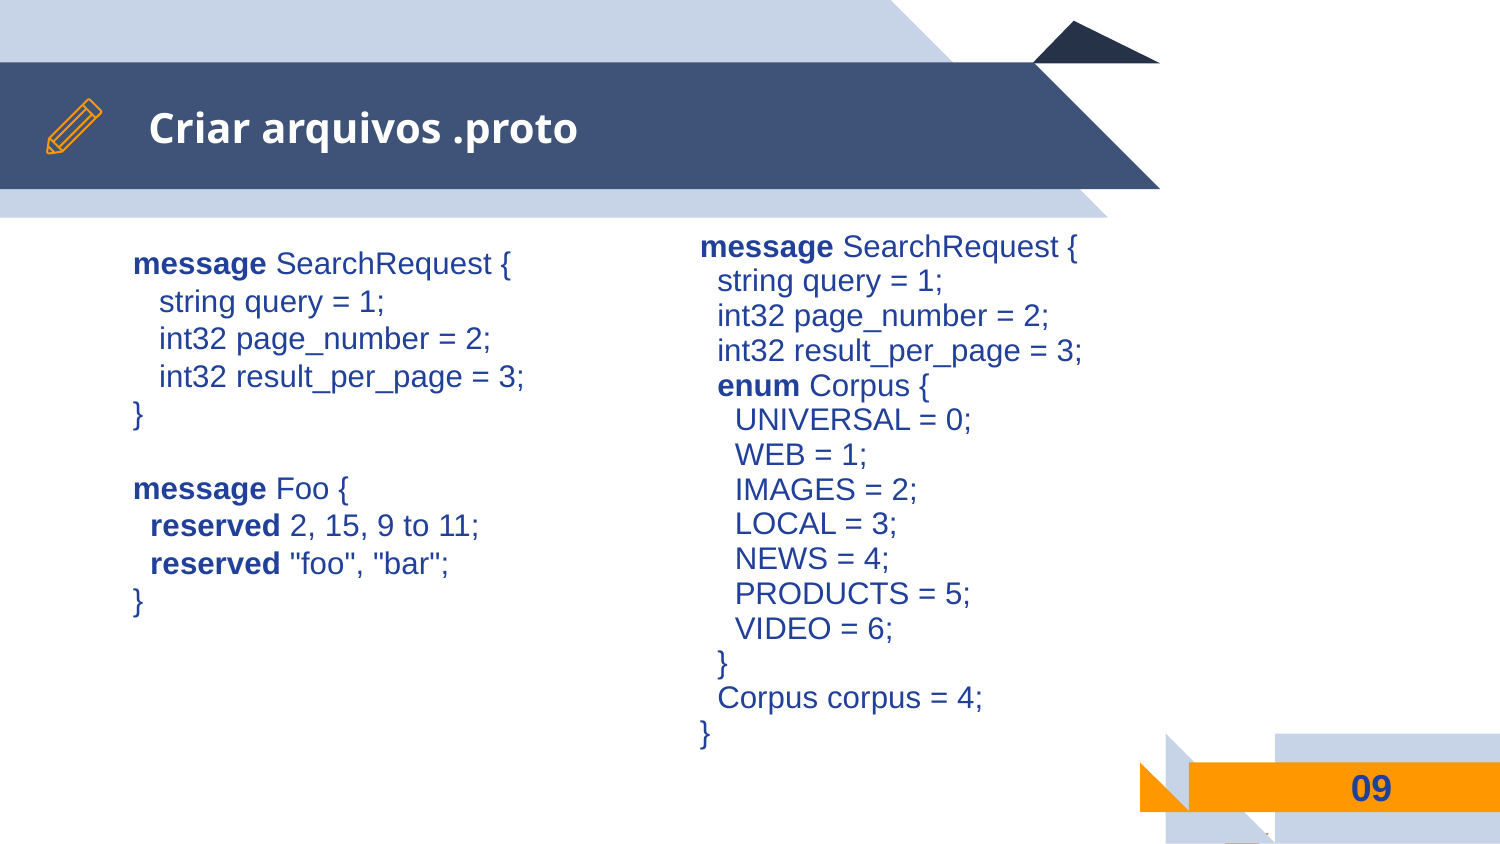

Criar arquivos .proto
message SearchRequest {
 string query = 1;
 int32 page_number = 2;
 int32 result_per_page = 3;
 enum Corpus {
 UNIVERSAL = 0;
 WEB = 1;
 IMAGES = 2;
 LOCAL = 3;
 NEWS = 4;
 PRODUCTS = 5;
 VIDEO = 6;
 }
 Corpus corpus = 4;
}
message SearchRequest {
 string query = 1;
 int32 page_number = 2;
 int32 result_per_page = 3;
}
message Foo {
 reserved 2, 15, 9 to 11;
 reserved "foo", "bar";
}
09